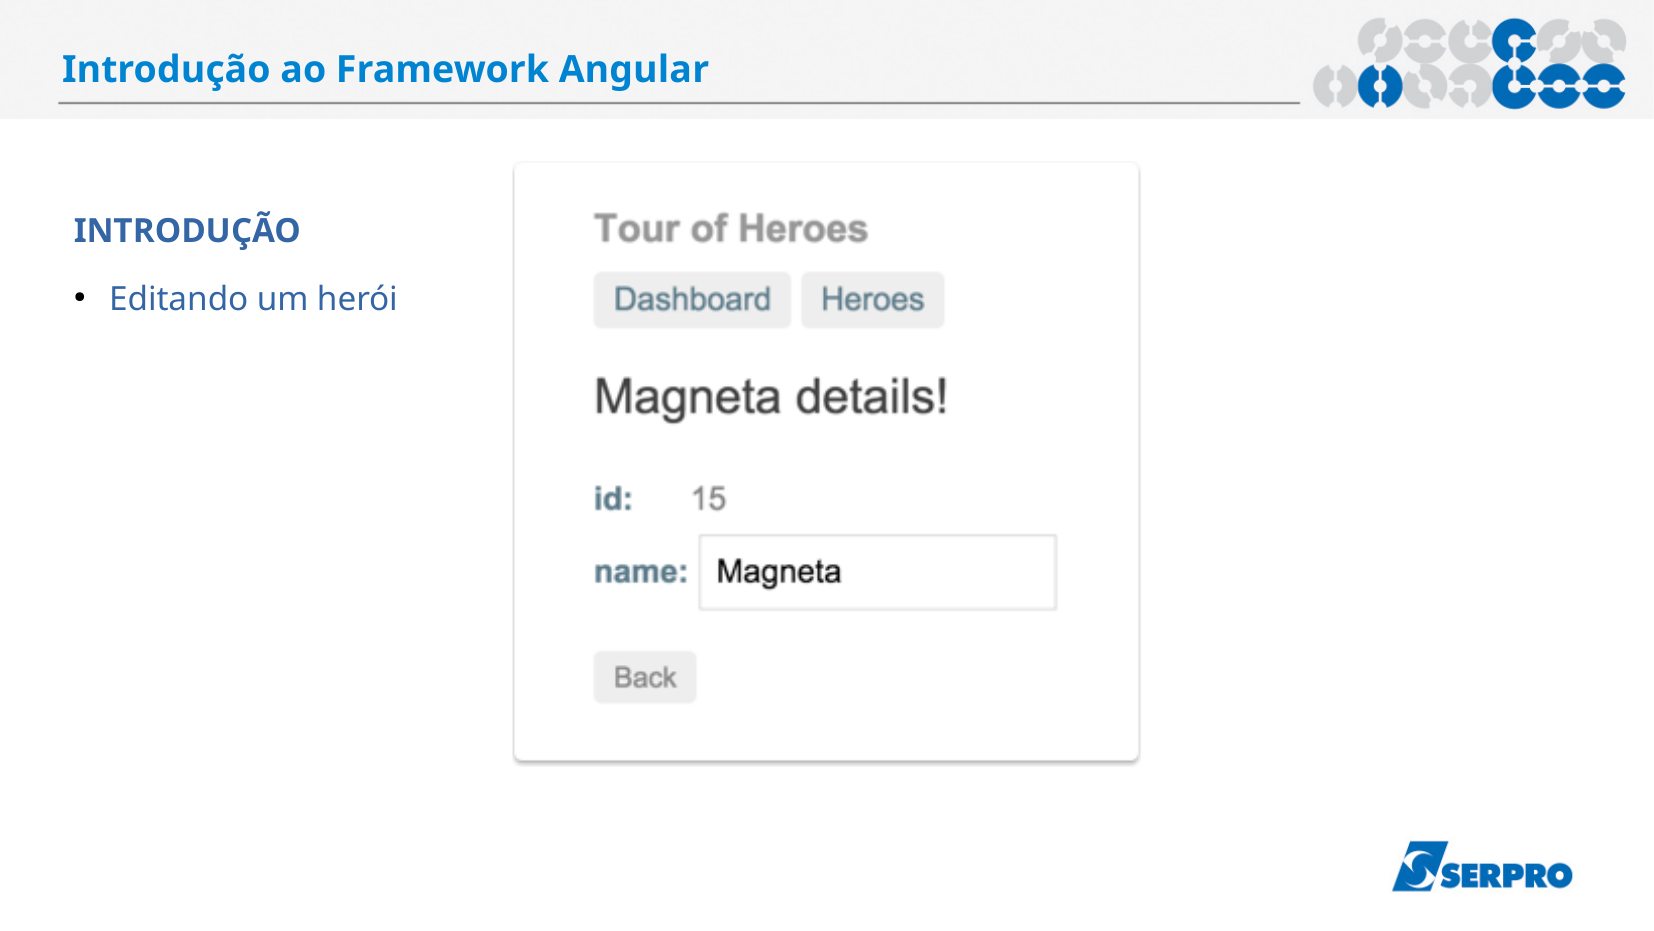

Introdução ao Framework Angular
INTRODUÇÃO
Editando um herói